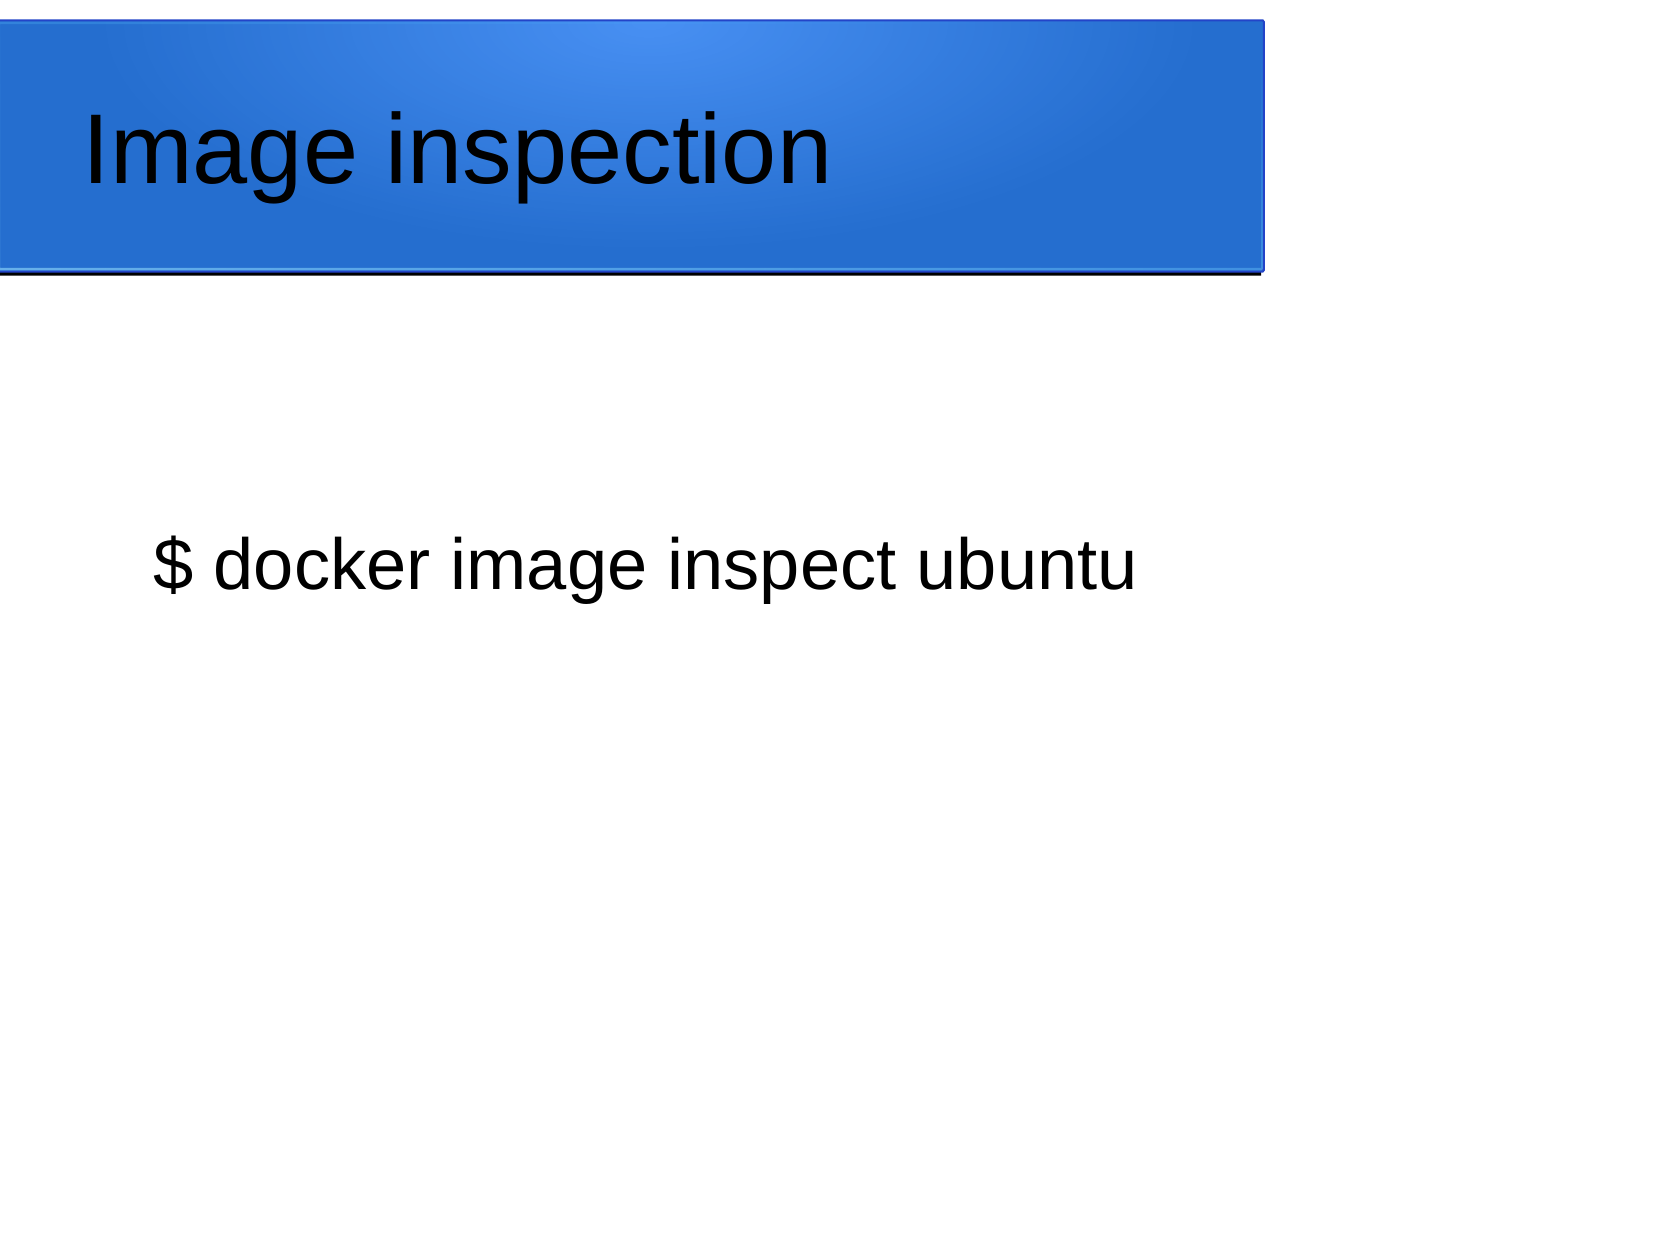

# Image inspection
$ docker image inspect ubuntu